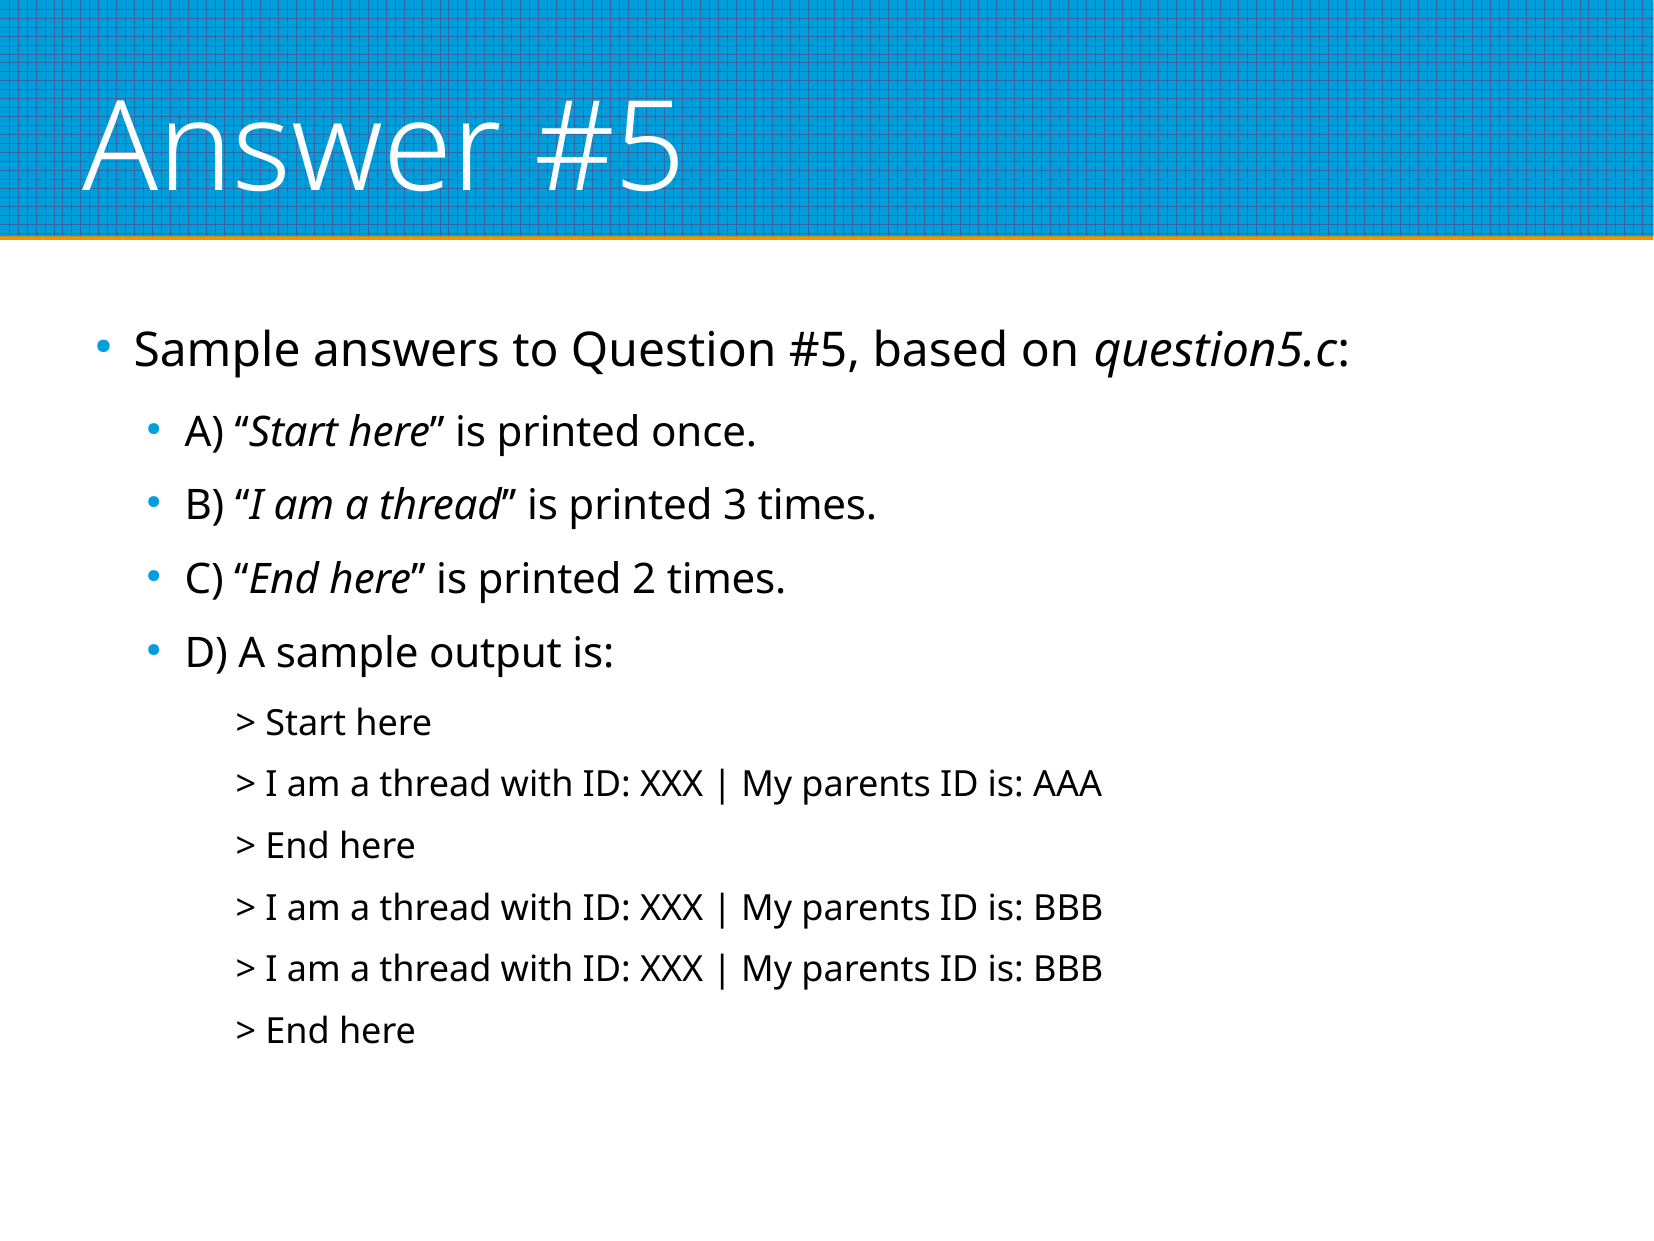

# Answer #5
Sample answers to Question #5, based on question5.c:
A) ‘‘Start here’’ is printed once.
B) ‘‘I am a thread’’ is printed 3 times.
C) ‘‘End here’’ is printed 2 times.
D) A sample output is:
> Start here
> I am a thread with ID: XXX | My parents ID is: AAA
> End here
> I am a thread with ID: XXX | My parents ID is: BBB
> I am a thread with ID: XXX | My parents ID is: BBB
> End here